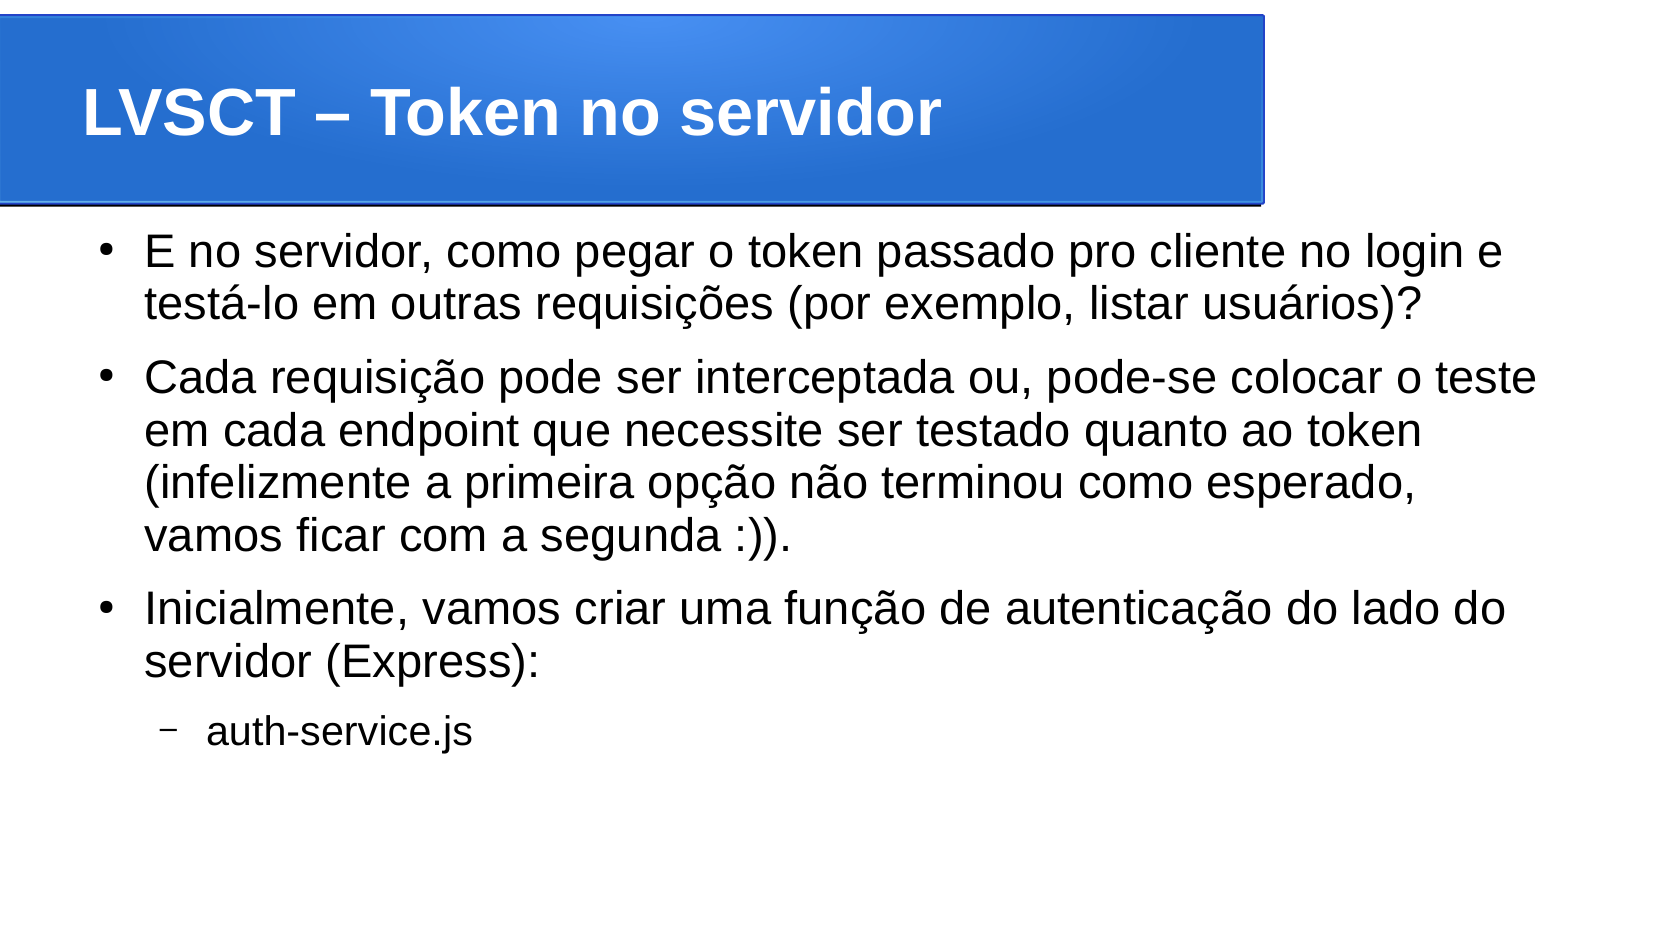

# LVSCT – Token no servidor
E no servidor, como pegar o token passado pro cliente no login e testá-lo em outras requisições (por exemplo, listar usuários)?
Cada requisição pode ser interceptada ou, pode-se colocar o teste em cada endpoint que necessite ser testado quanto ao token (infelizmente a primeira opção não terminou como esperado, vamos ficar com a segunda :)).
Inicialmente, vamos criar uma função de autenticação do lado do servidor (Express):
auth-service.js